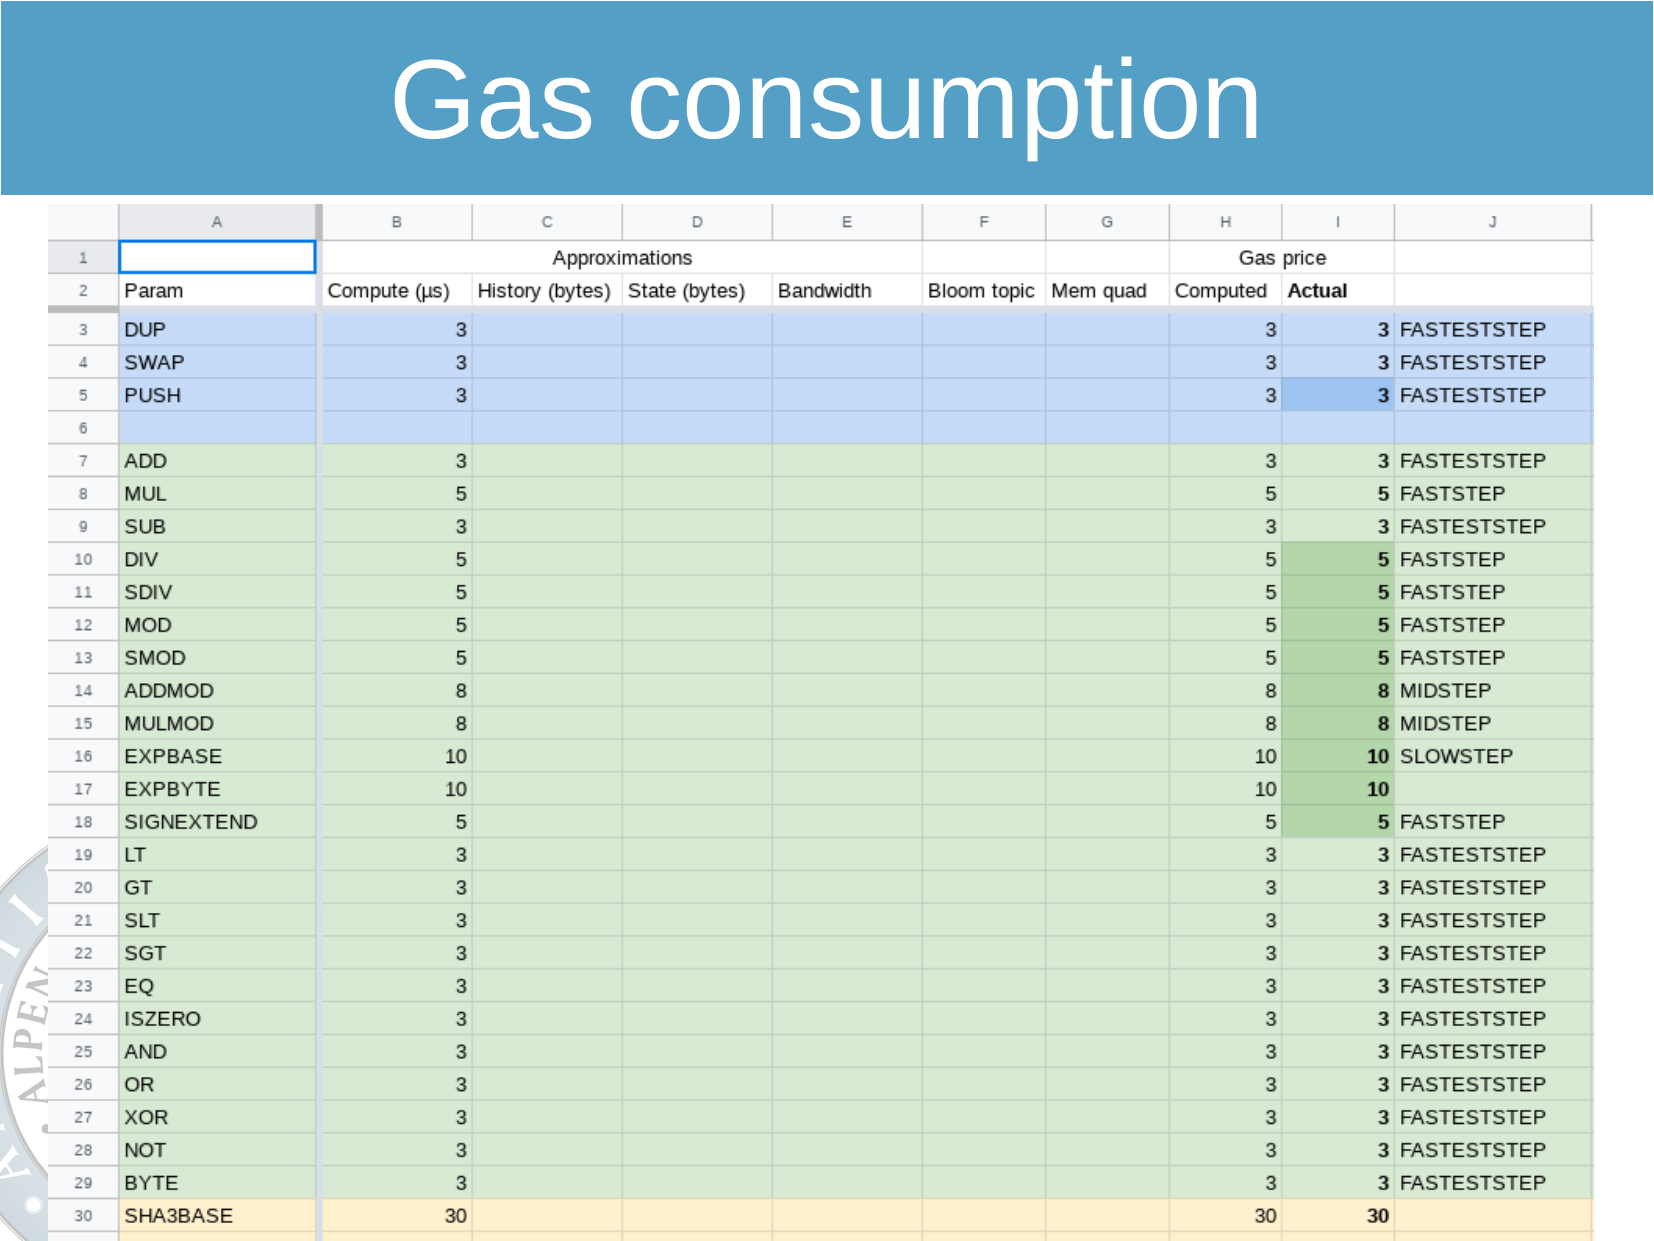

Gas consumption
# Presented by Edoardo Lenzi